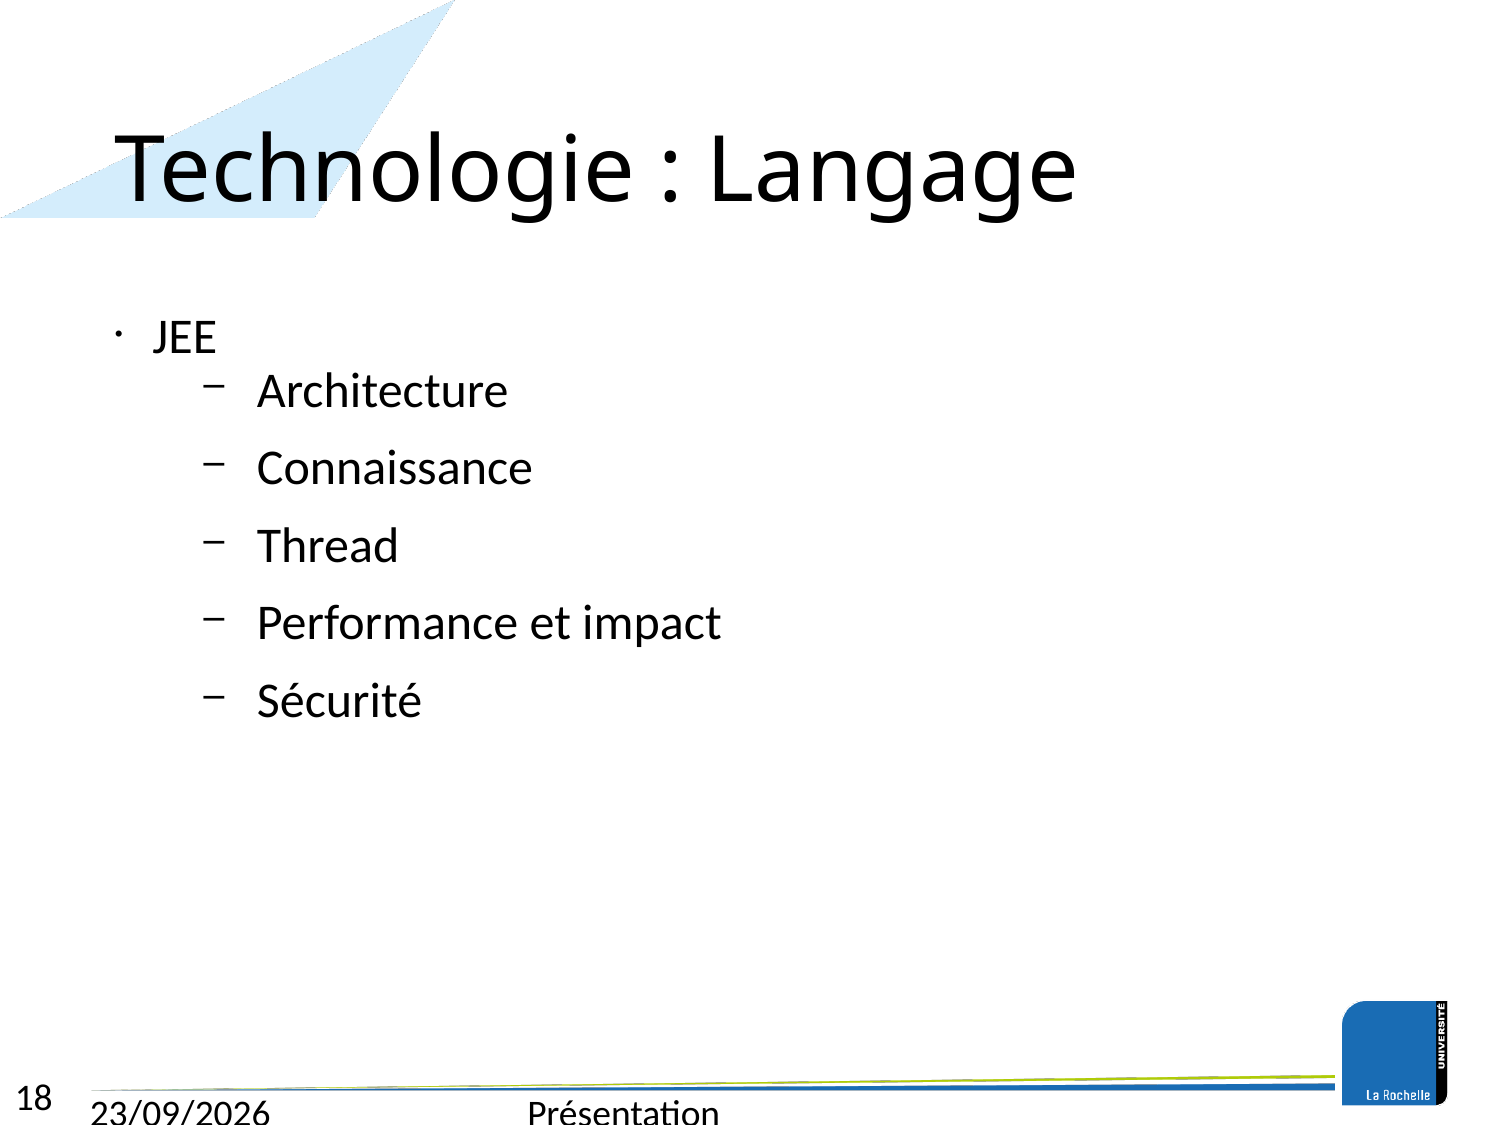

# Technologie : Langage
JEE
Architecture
Connaissance
Thread
Performance et impact
Sécurité
Présentation